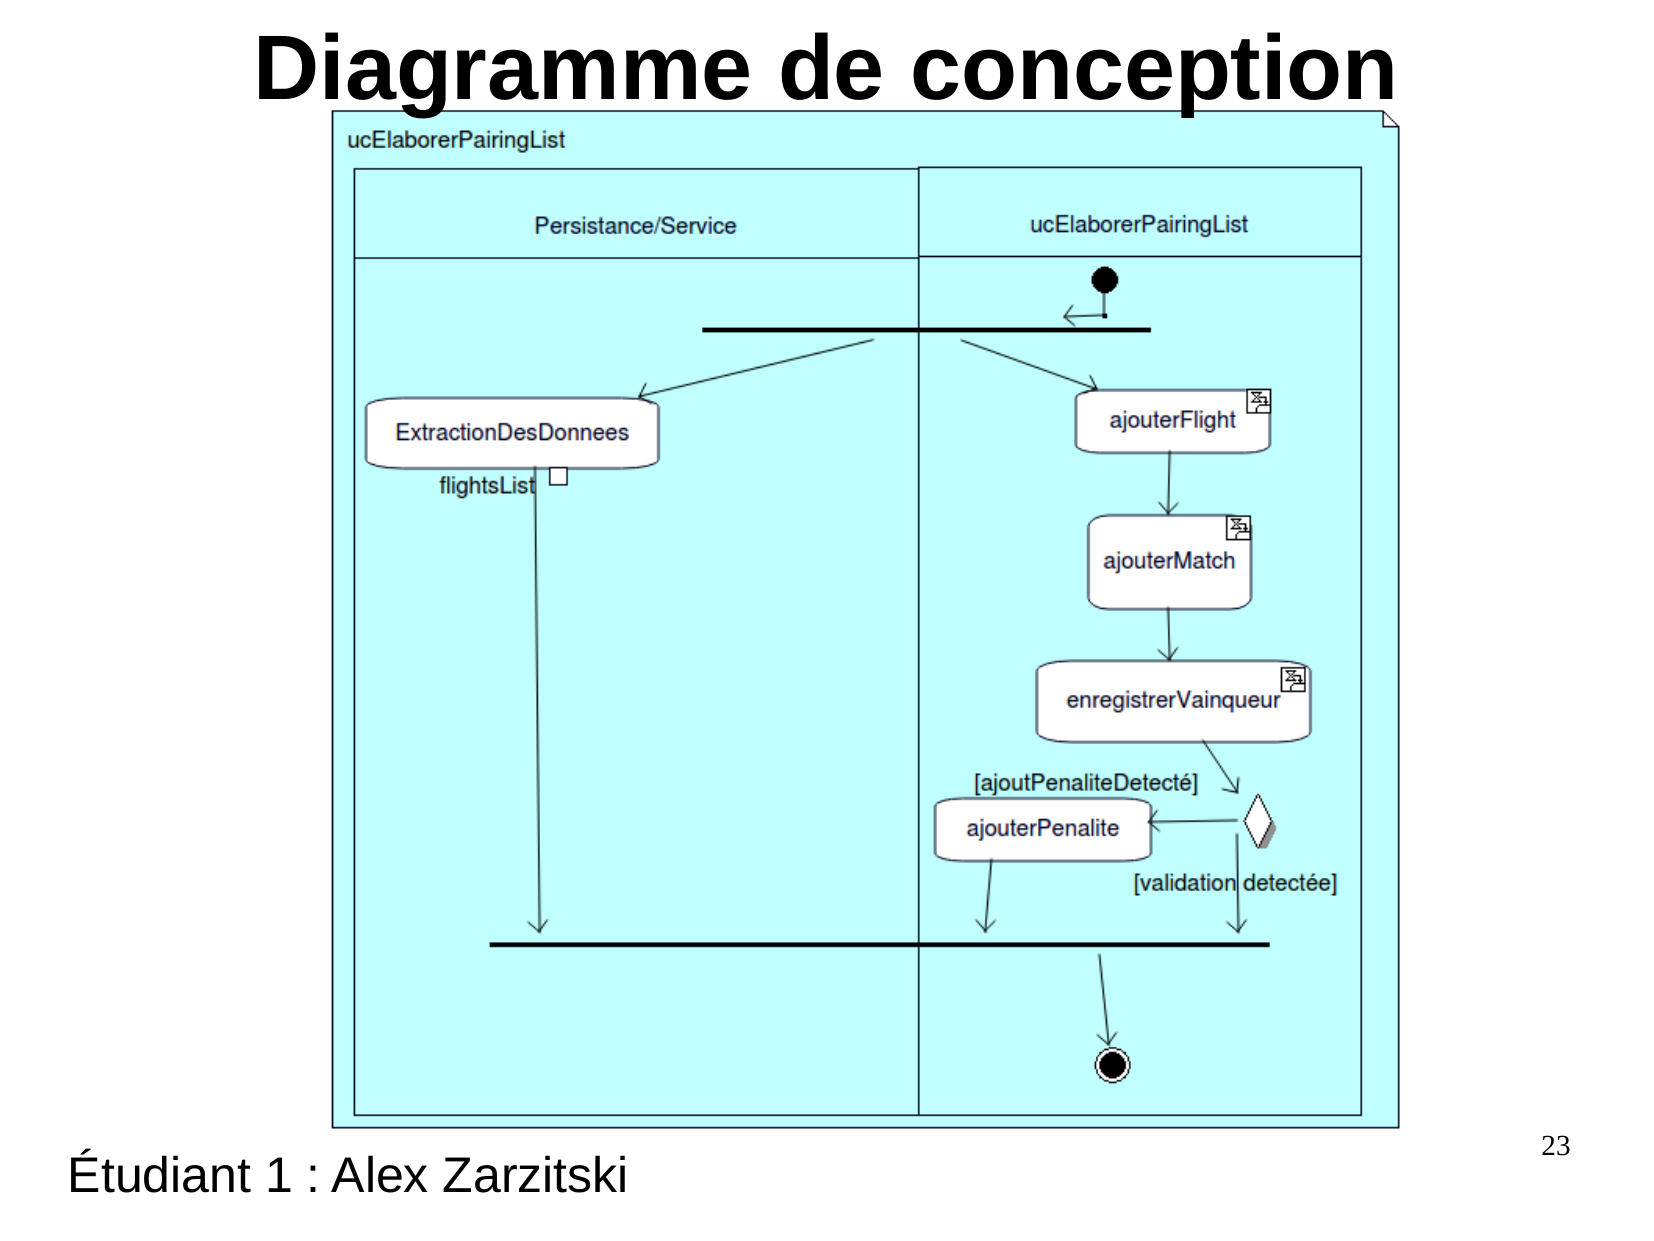

# Diagramme de conception
23
Étudiant 1 : Alex Zarzitski